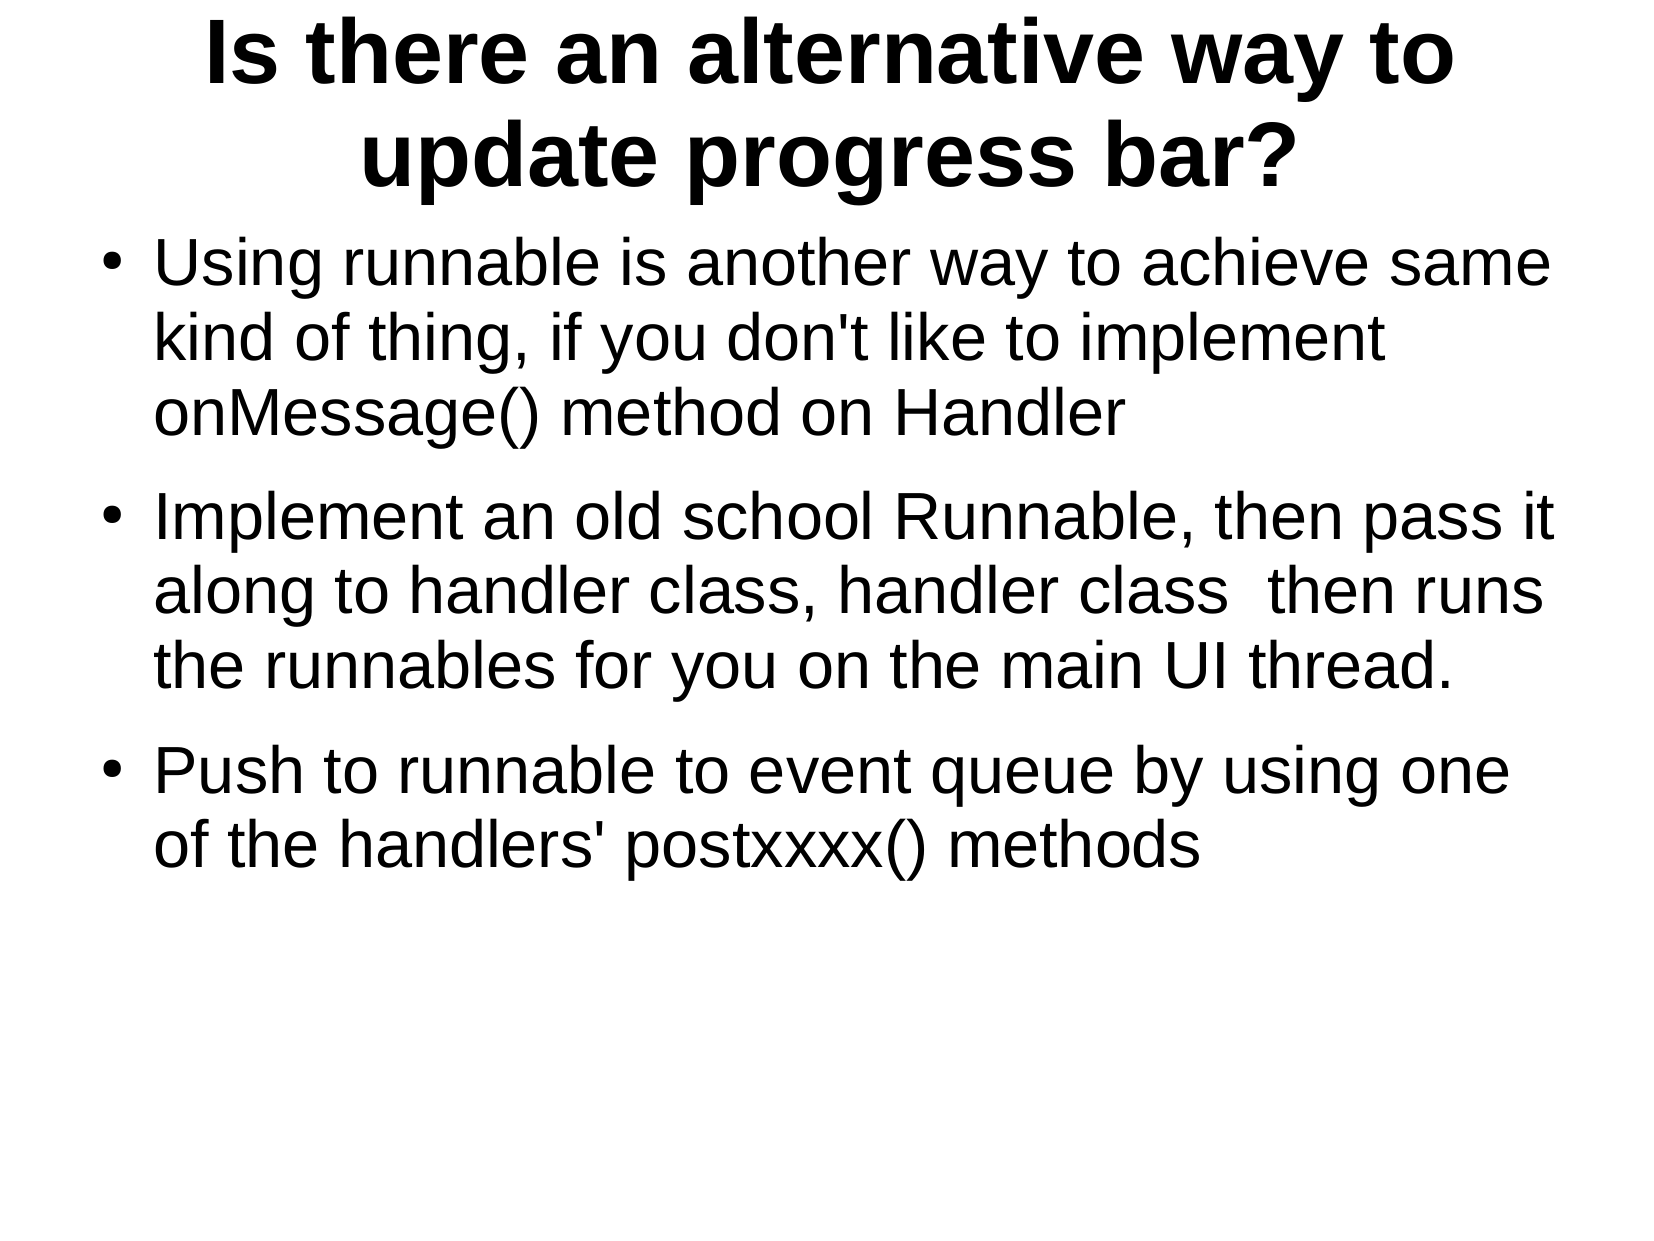

# Is there an alternative way to update progress bar?
Using runnable is another way to achieve same kind of thing, if you don't like to implement onMessage() method on Handler
Implement an old school Runnable, then pass it along to handler class, handler class then runs the runnables for you on the main UI thread.
Push to runnable to event queue by using one of the handlers' postxxxx() methods